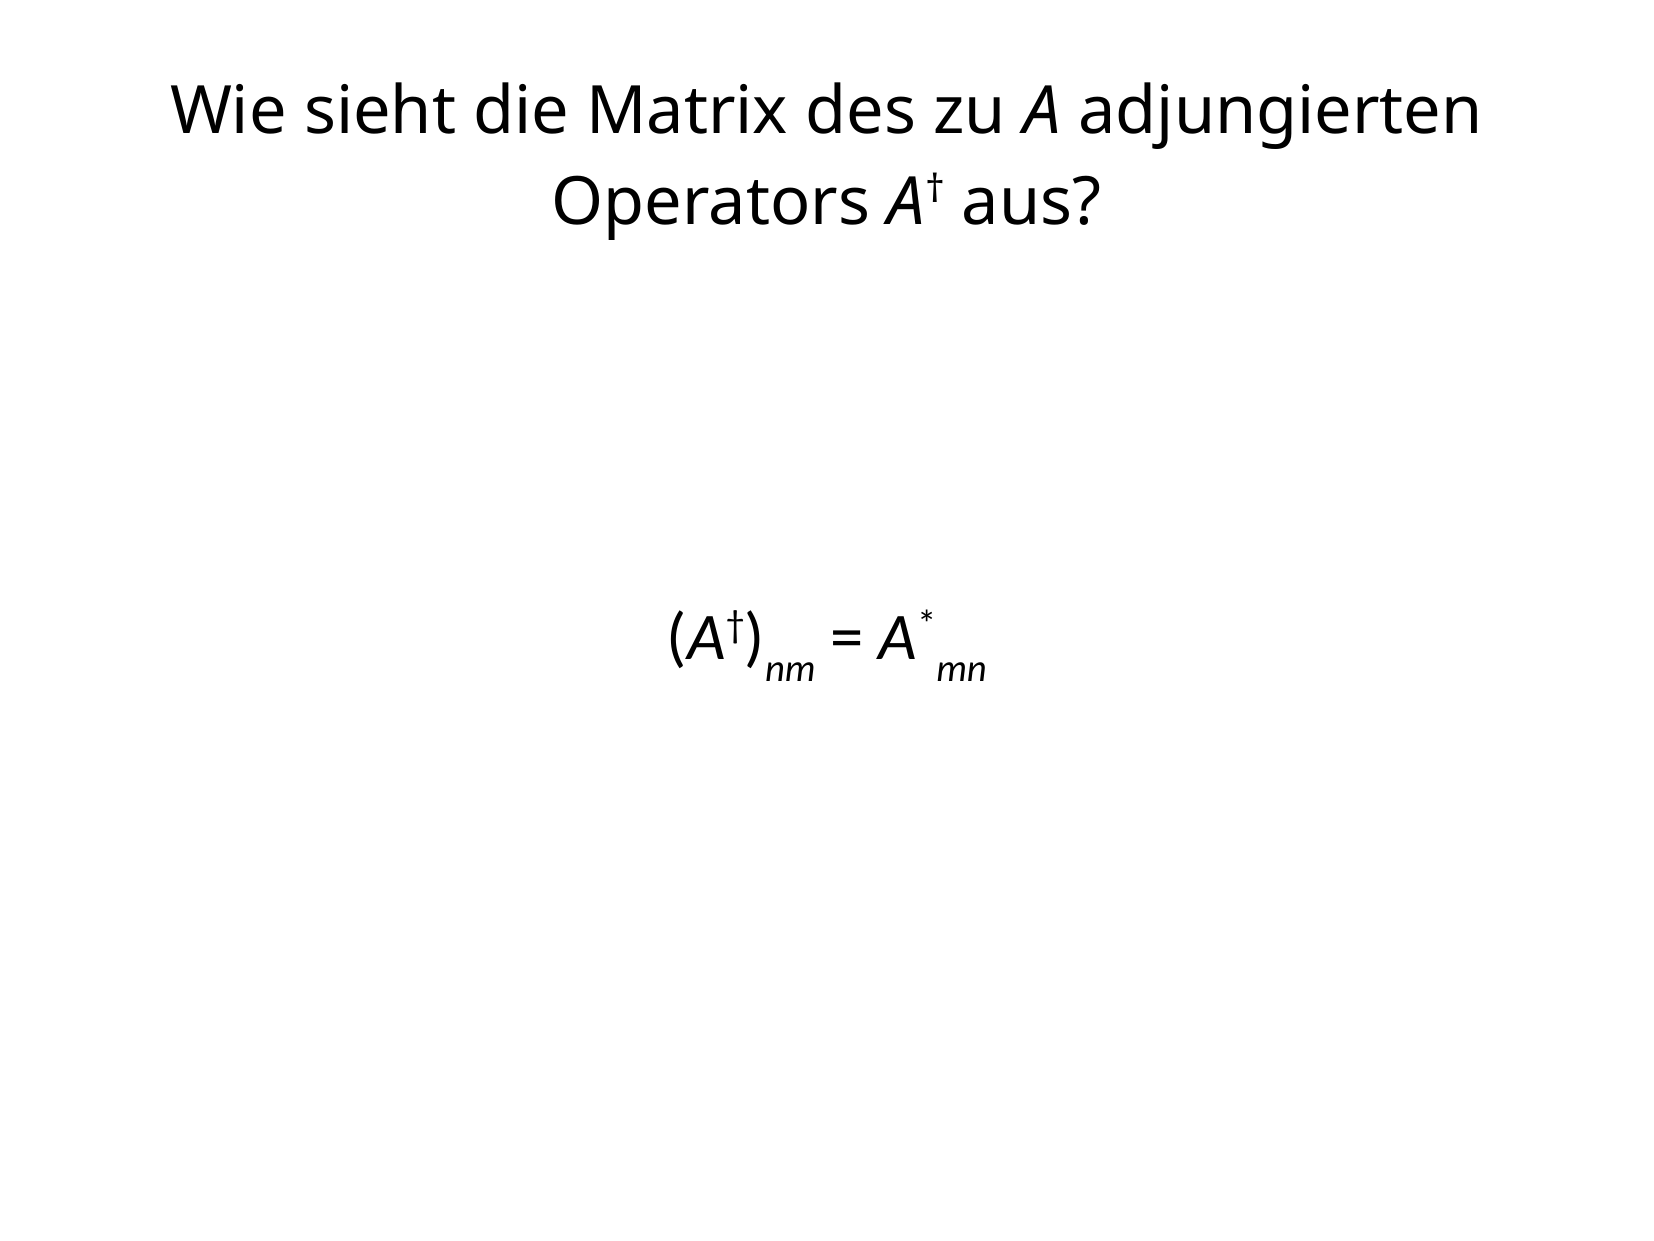

# Wie sieht die Matrix des zu A adjungierten Operators A† aus?
(A†)nm = A*mn